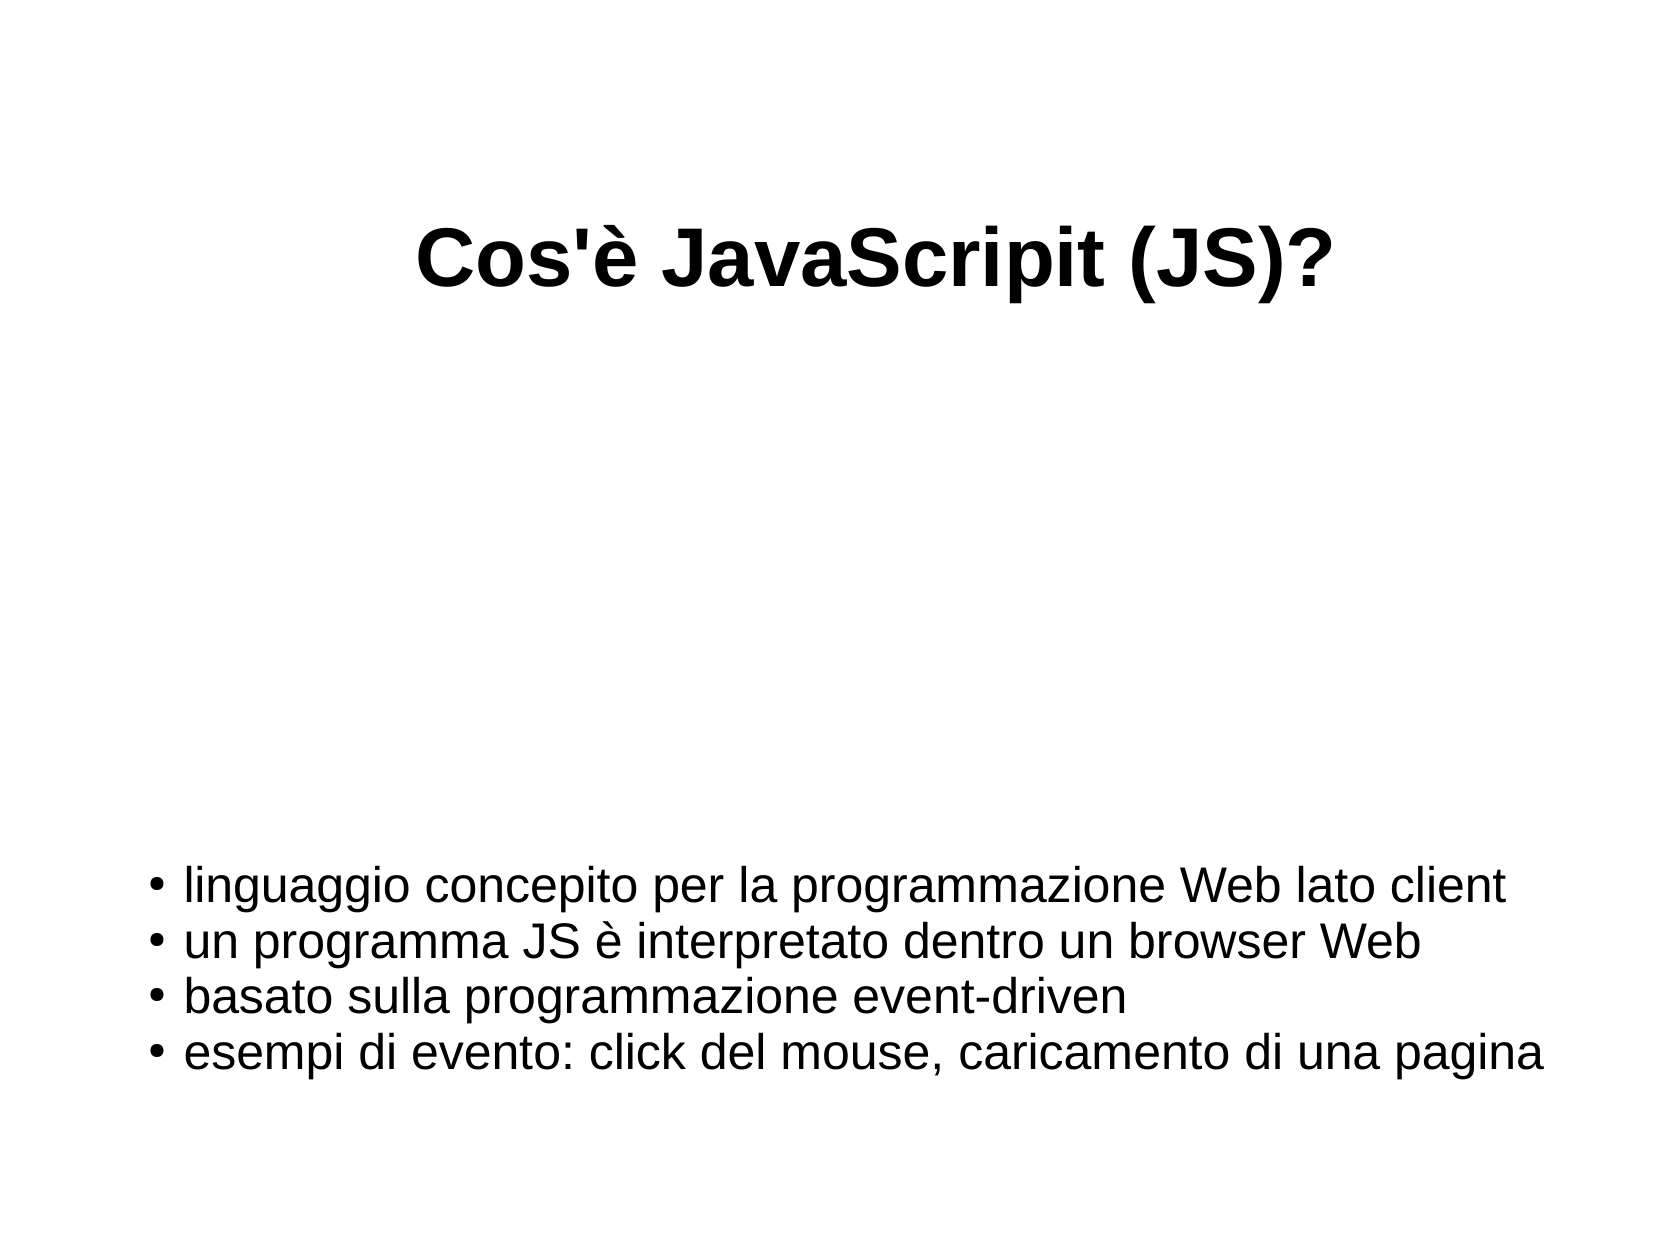

Cos'è JavaScripit (JS)?
linguaggio concepito per la programmazione Web lato client
un programma JS è interpretato dentro un browser Web
basato sulla programmazione event-driven
esempi di evento: click del mouse, caricamento di una pagina